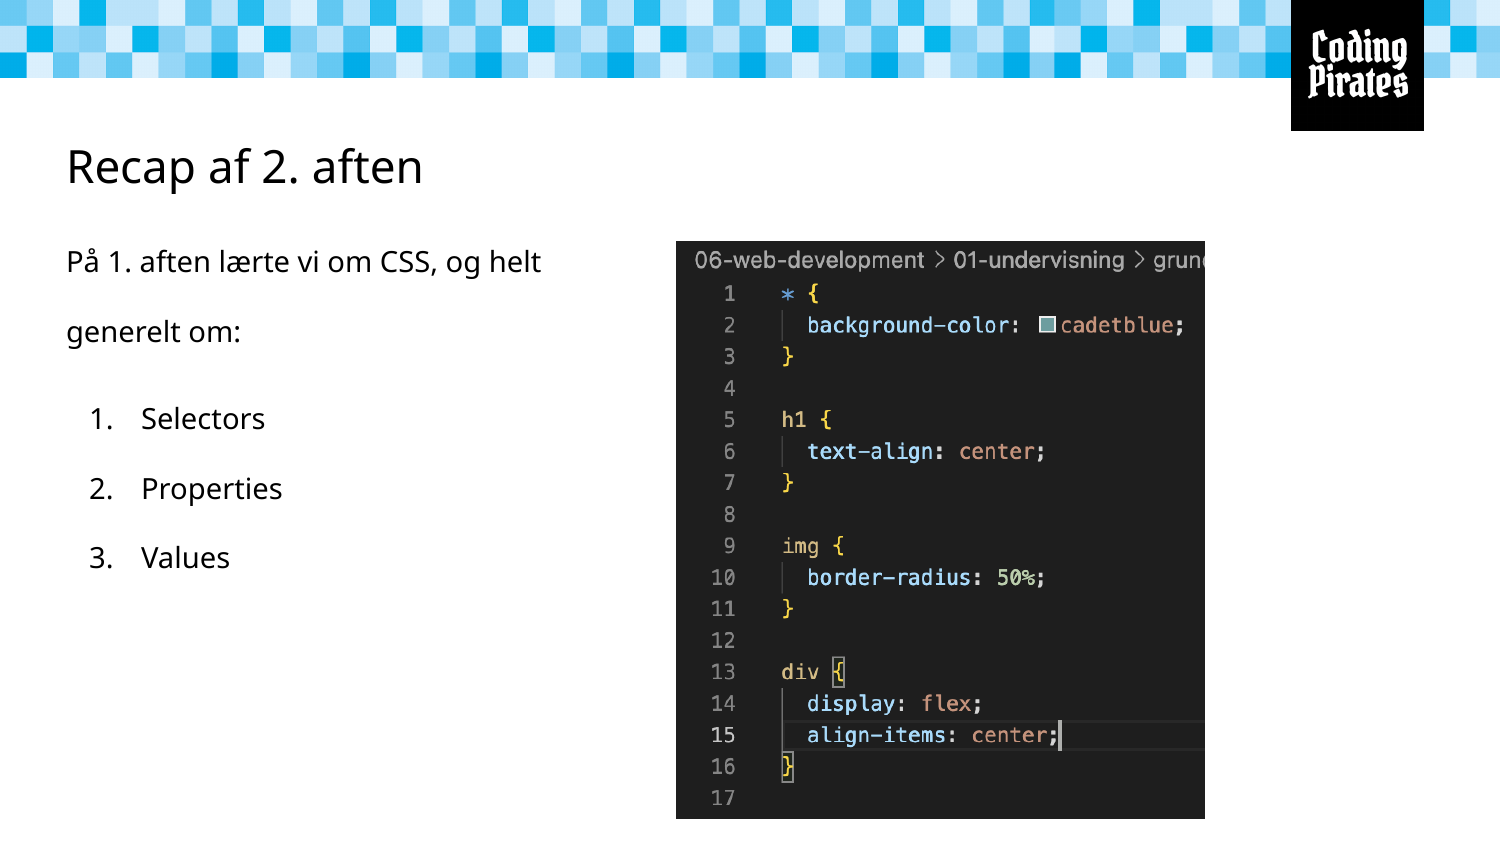

# Recap af 2. aften
På 1. aften lærte vi om CSS, og helt generelt om:
Selectors
Properties
Values